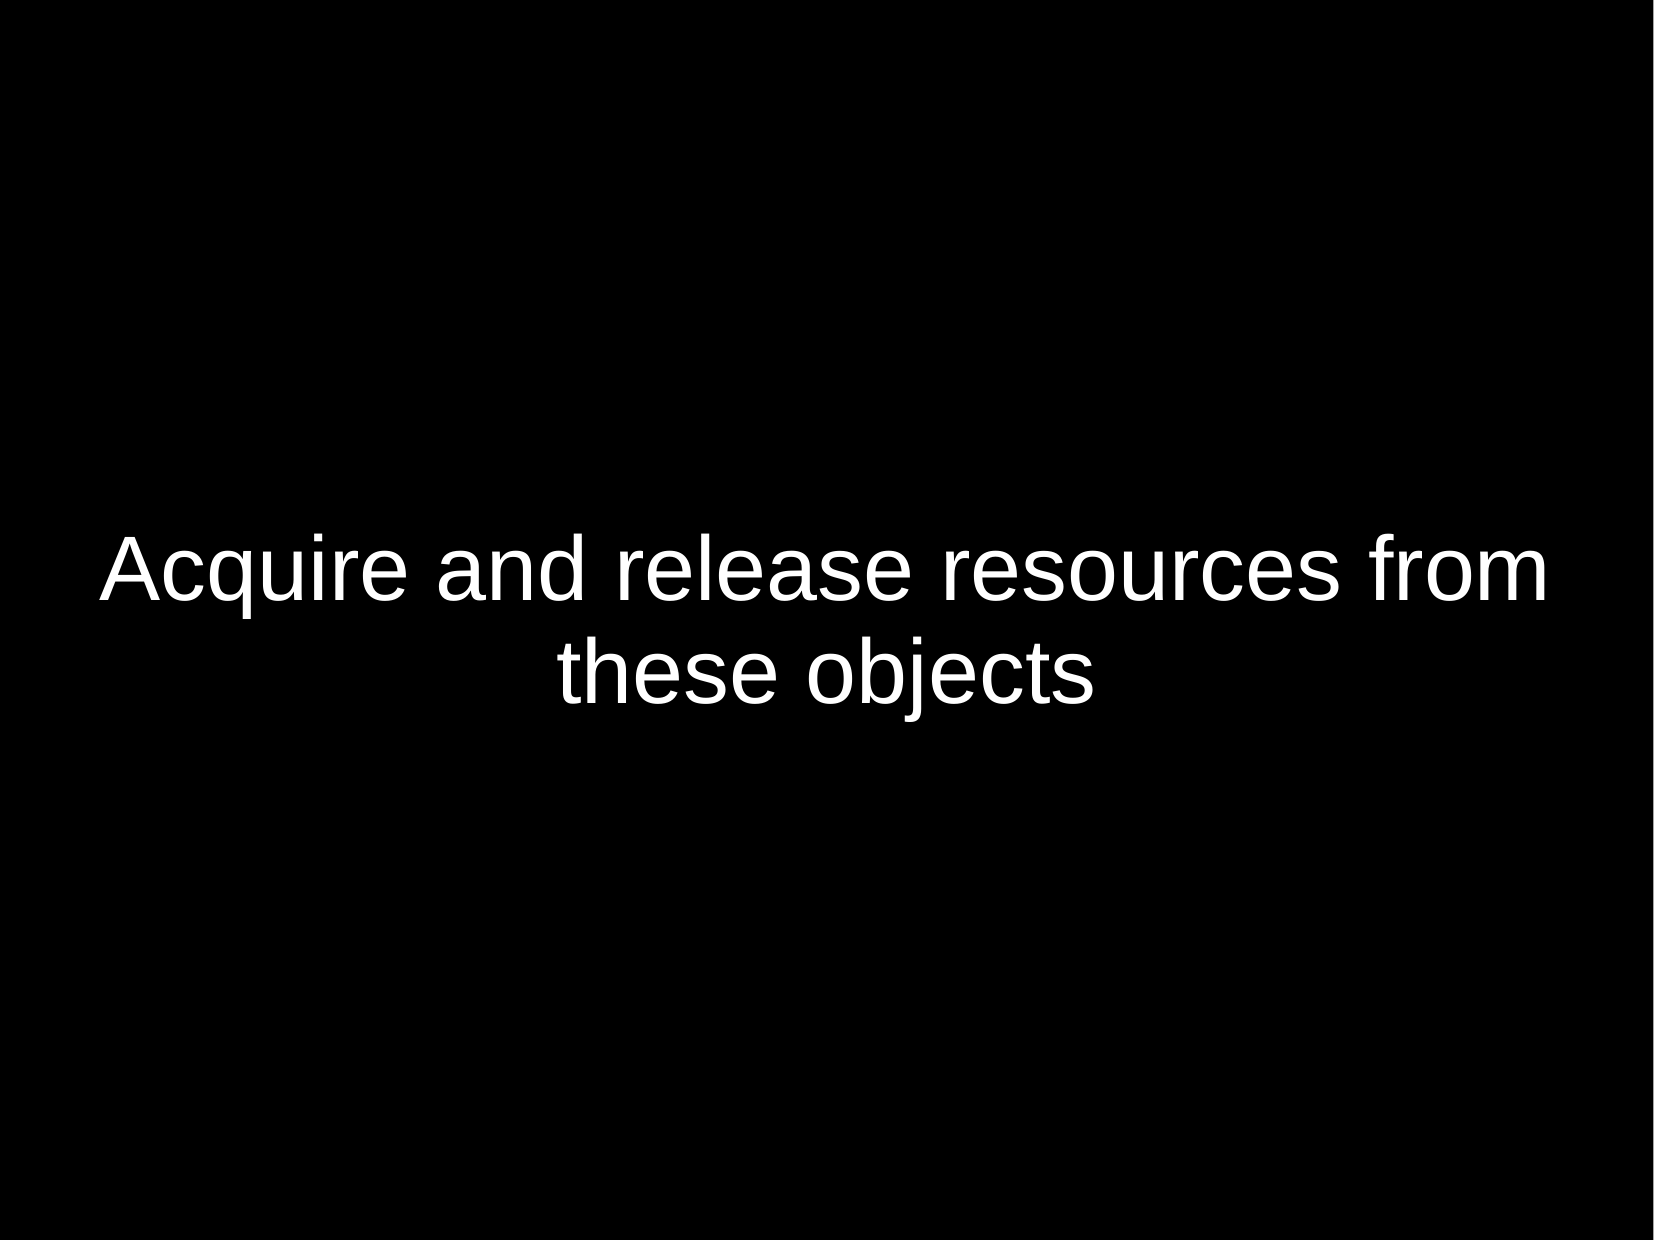

# Acquire and release resources from these objects